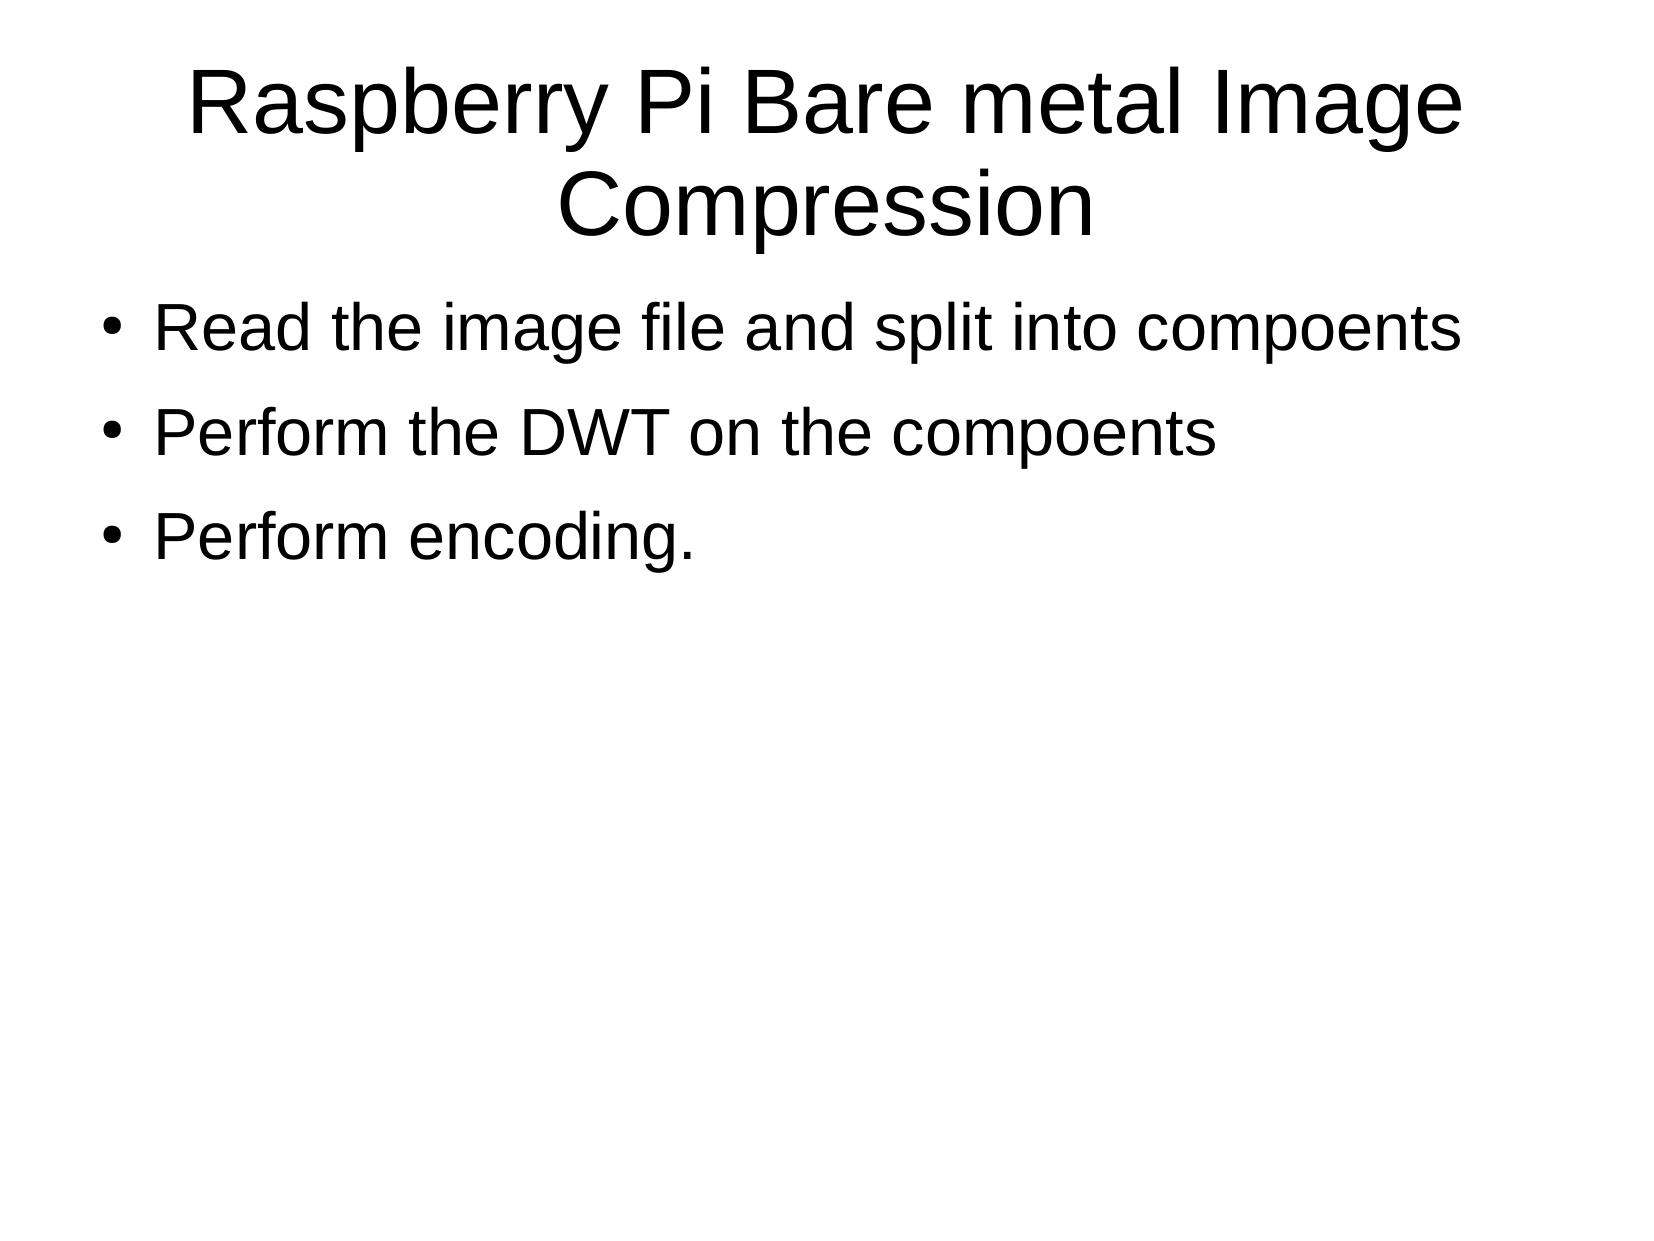

# Raspberry Pi Bare metal Image Compression
Read the image file and split into compoents
Perform the DWT on the compoents
Perform encoding.